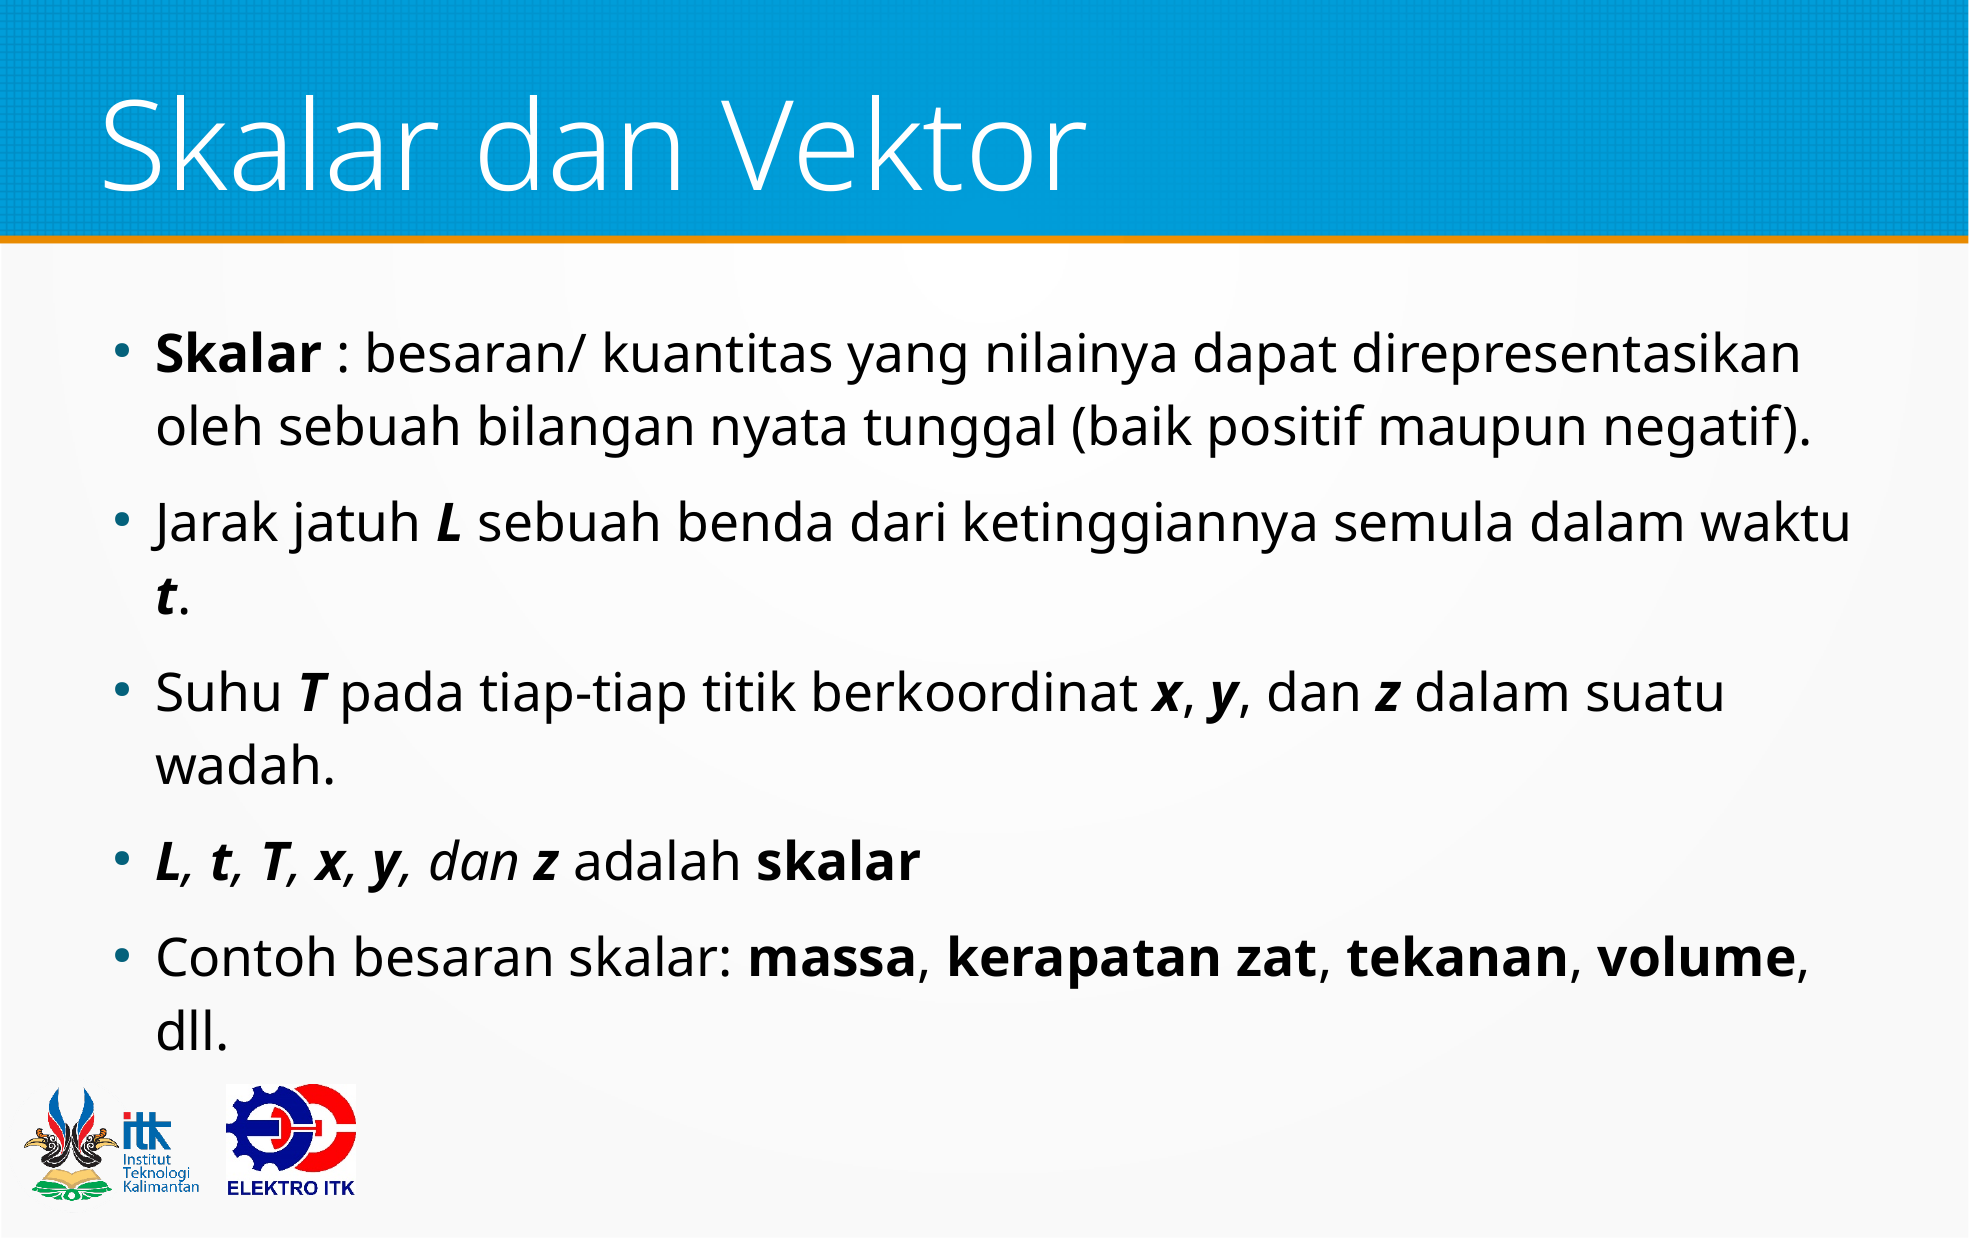

# Skalar dan Vektor
Skalar : besaran/ kuantitas yang nilainya dapat direpresentasikan oleh sebuah bilangan nyata tunggal (baik positif maupun negatif).
Jarak jatuh L sebuah benda dari ketinggiannya semula dalam waktu t.
Suhu T pada tiap-tiap titik berkoordinat x, y, dan z dalam suatu wadah.
L, t, T, x, y, dan z adalah skalar
Contoh besaran skalar: massa, kerapatan zat, tekanan, volume, dll.